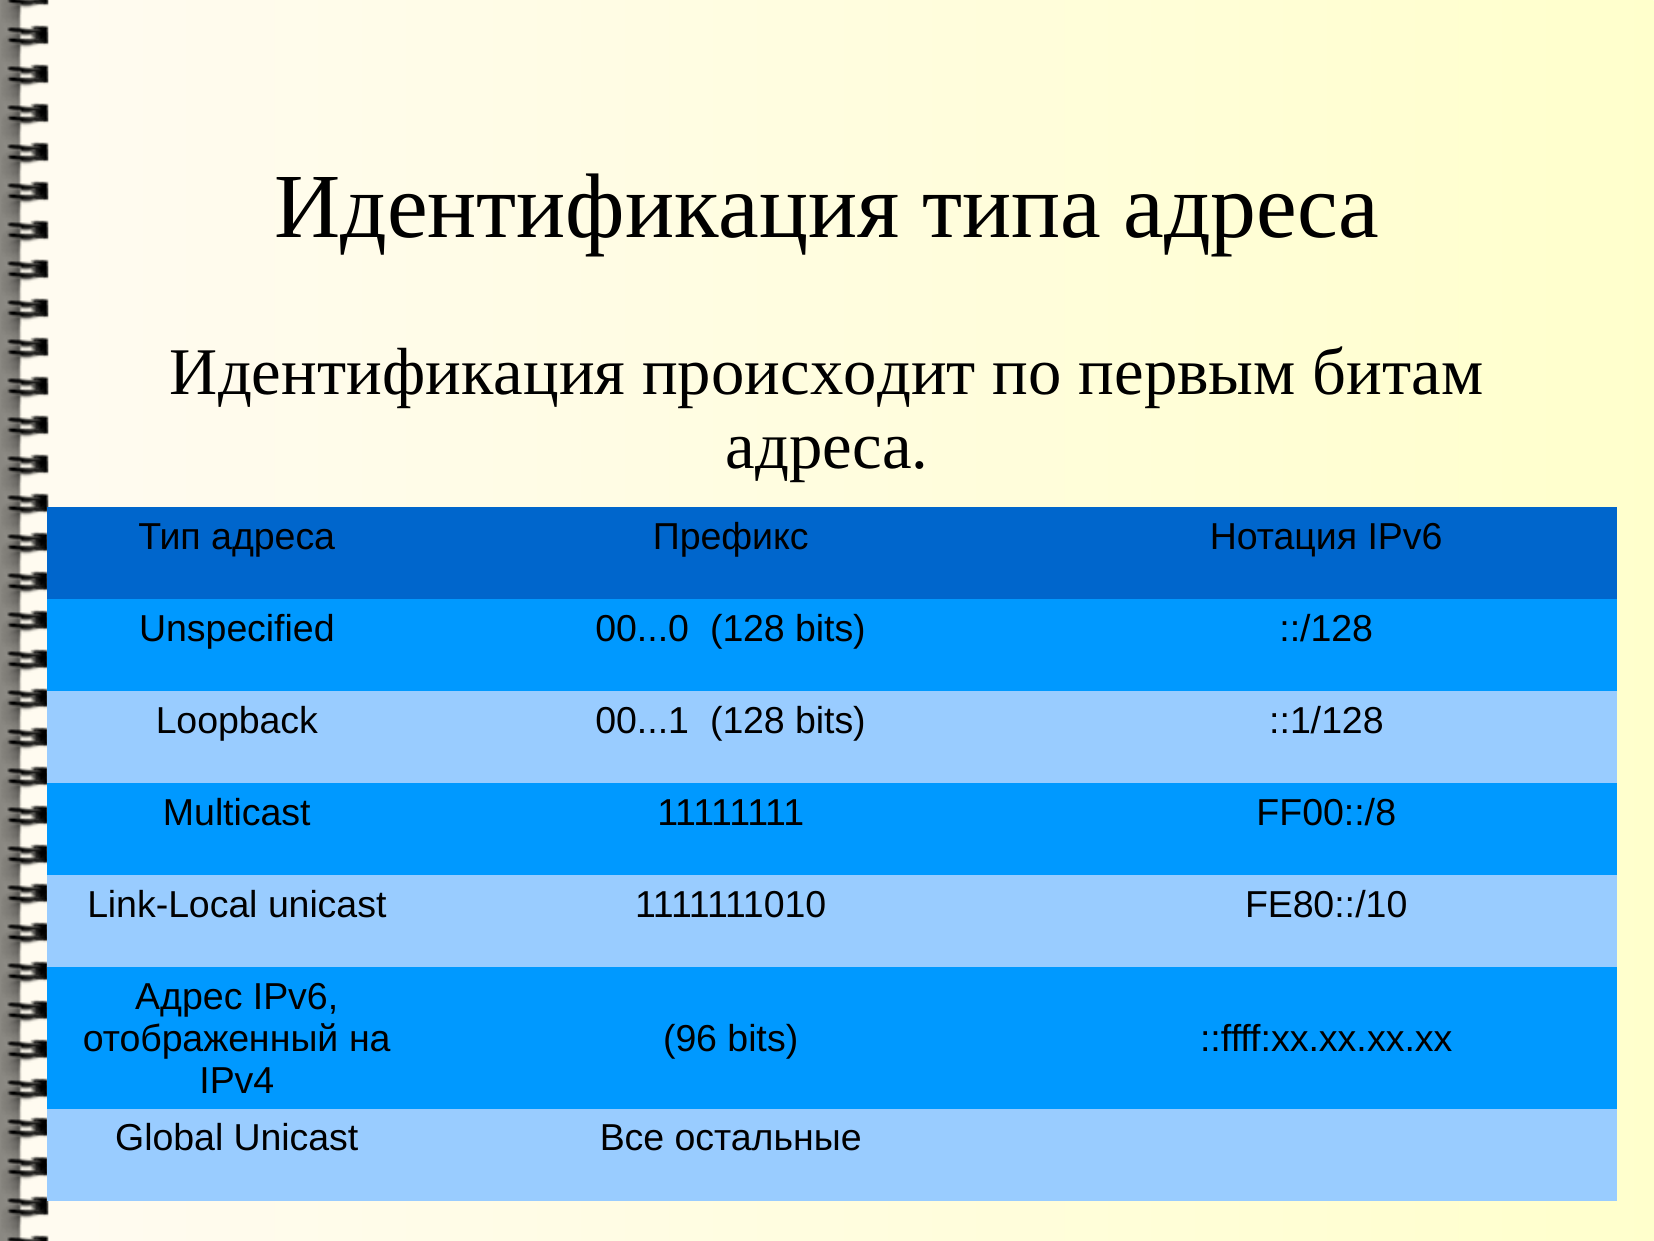

# Идентификация типа адреса
Идентификация происходит по первым битам адреса.
| Тип адреса | Префикс | Нотация IPv6 |
| --- | --- | --- |
| Unspecified | 00...0 (128 bits) | ::/128 |
| Loopback | 00...1 (128 bits) | ::1/128 |
| Multicast | 11111111 | FF00::/8 |
| Link-Local unicast | 1111111010 | FE80::/10 |
| Адрес IPv6, отображенный на IPv4 | (96 bits) | ::ffff:xx.xx.xx.xx |
| Global Unicast | Все остальные | |